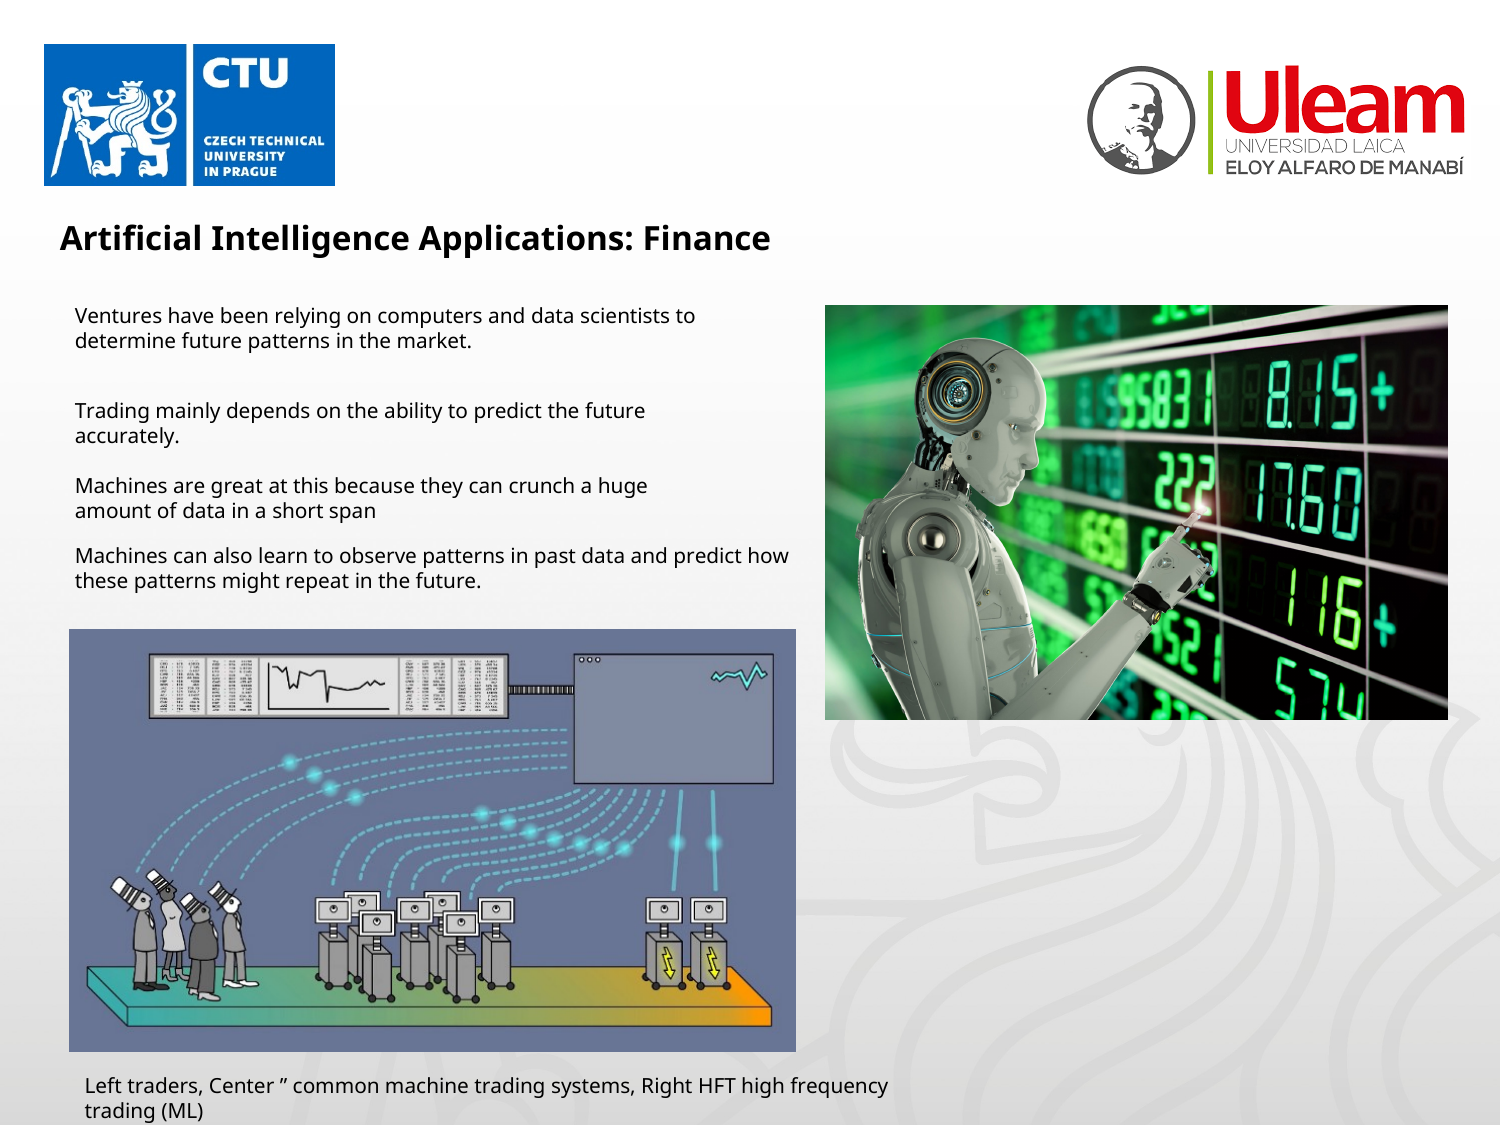

Artificial Intelligence Applications: Finance
Ventures have been relying on computers and data scientists to determine future patterns in the market.
Trading mainly depends on the ability to predict the future accurately.
Machines are great at this because they can crunch a huge amount of data in a short span
Machines can also learn to observe patterns in past data and predict how these patterns might repeat in the future.
Left traders, Center ” common machine trading systems, Right HFT high frequency trading (ML)